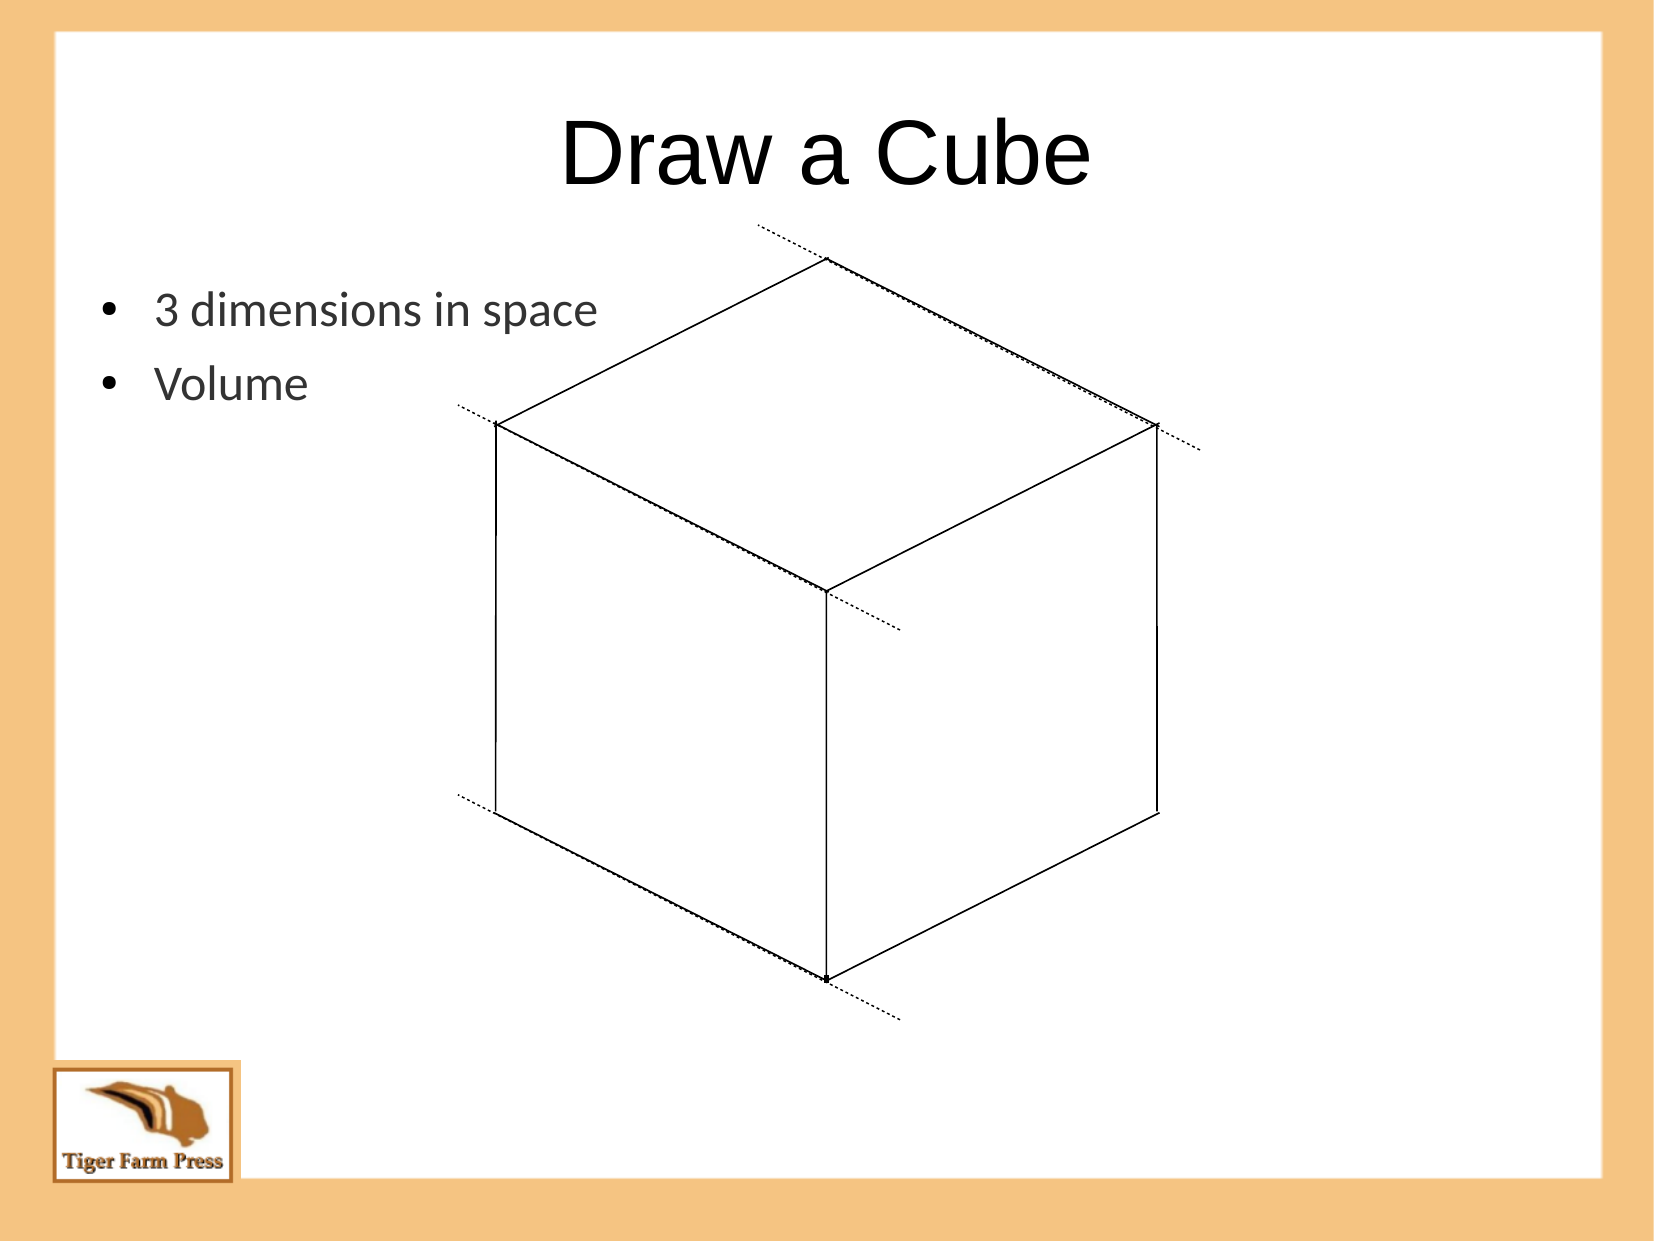

# Draw a Cube
3 dimensions in space
Volume